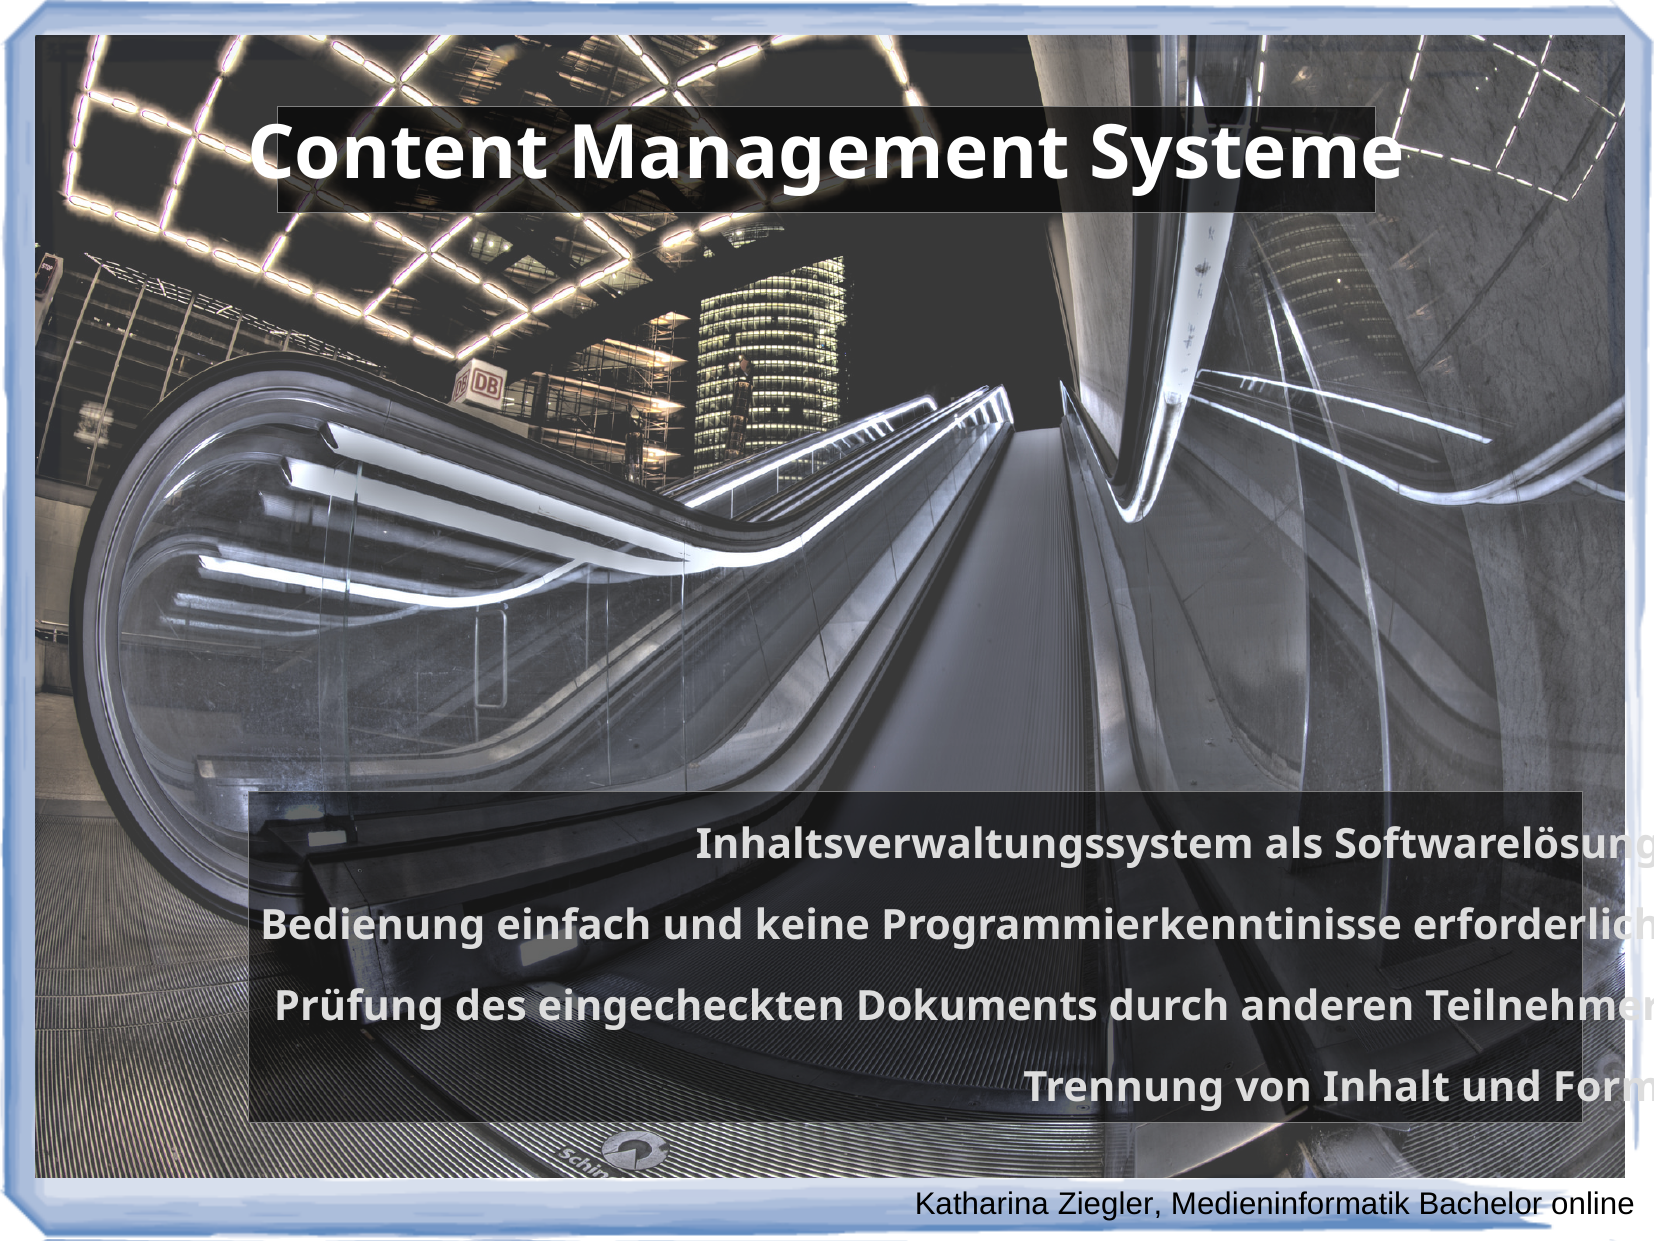

# Content Management Systeme
Inhaltsverwaltungssystem als Softwarelösung
Bedienung einfach und keine Programmierkenntinisse erforderlich
Prüfung des eingecheckten Dokuments durch anderen Teilnehmer
Trennung von Inhalt und Form
Katharina Ziegler, Medieninformatik Bachelor online